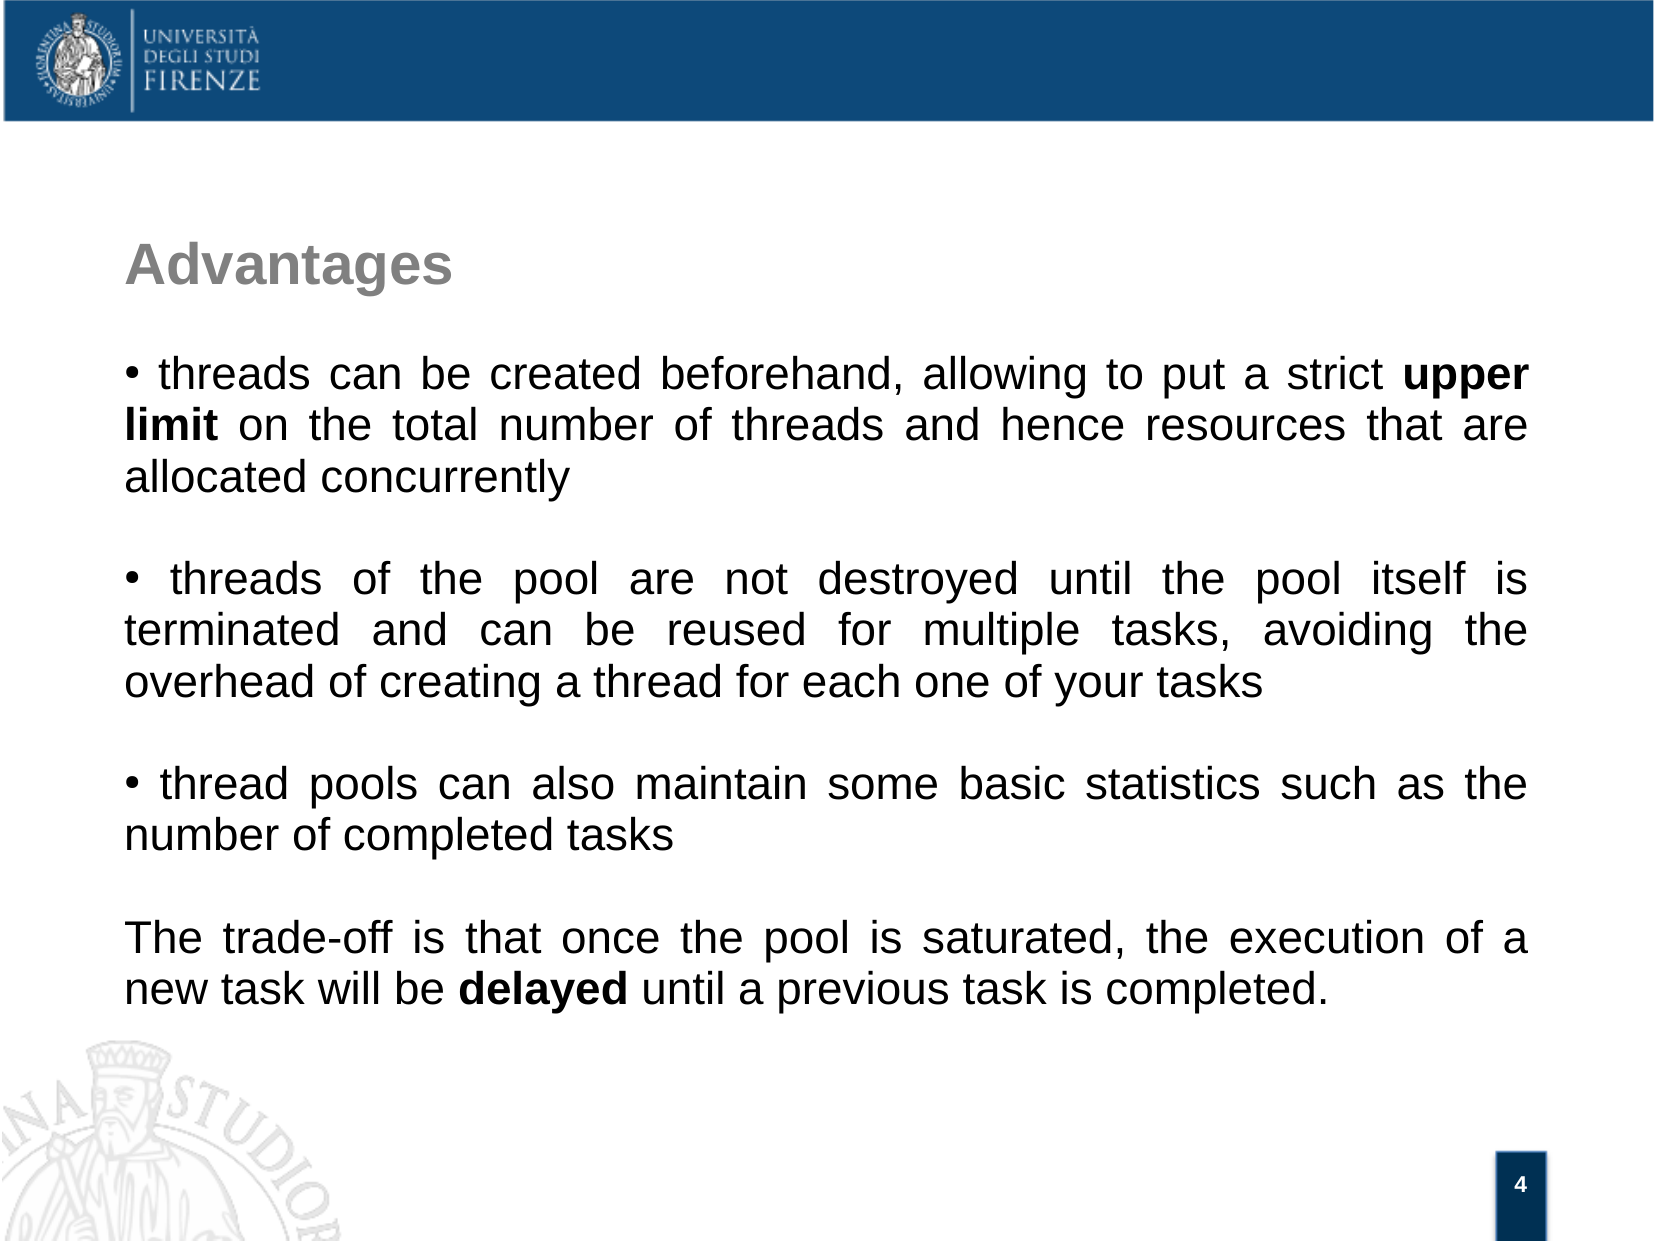

Advantages
 threads can be created beforehand, allowing to put a strict upper limit on the total number of threads and hence resources that are allocated concurrently
 threads of the pool are not destroyed until the pool itself is terminated and can be reused for multiple tasks, avoiding the overhead of creating a thread for each one of your tasks
 thread pools can also maintain some basic statistics such as the number of completed tasks
The trade-off is that once the pool is saturated, the execution of a new task will be delayed until a previous task is completed.
4